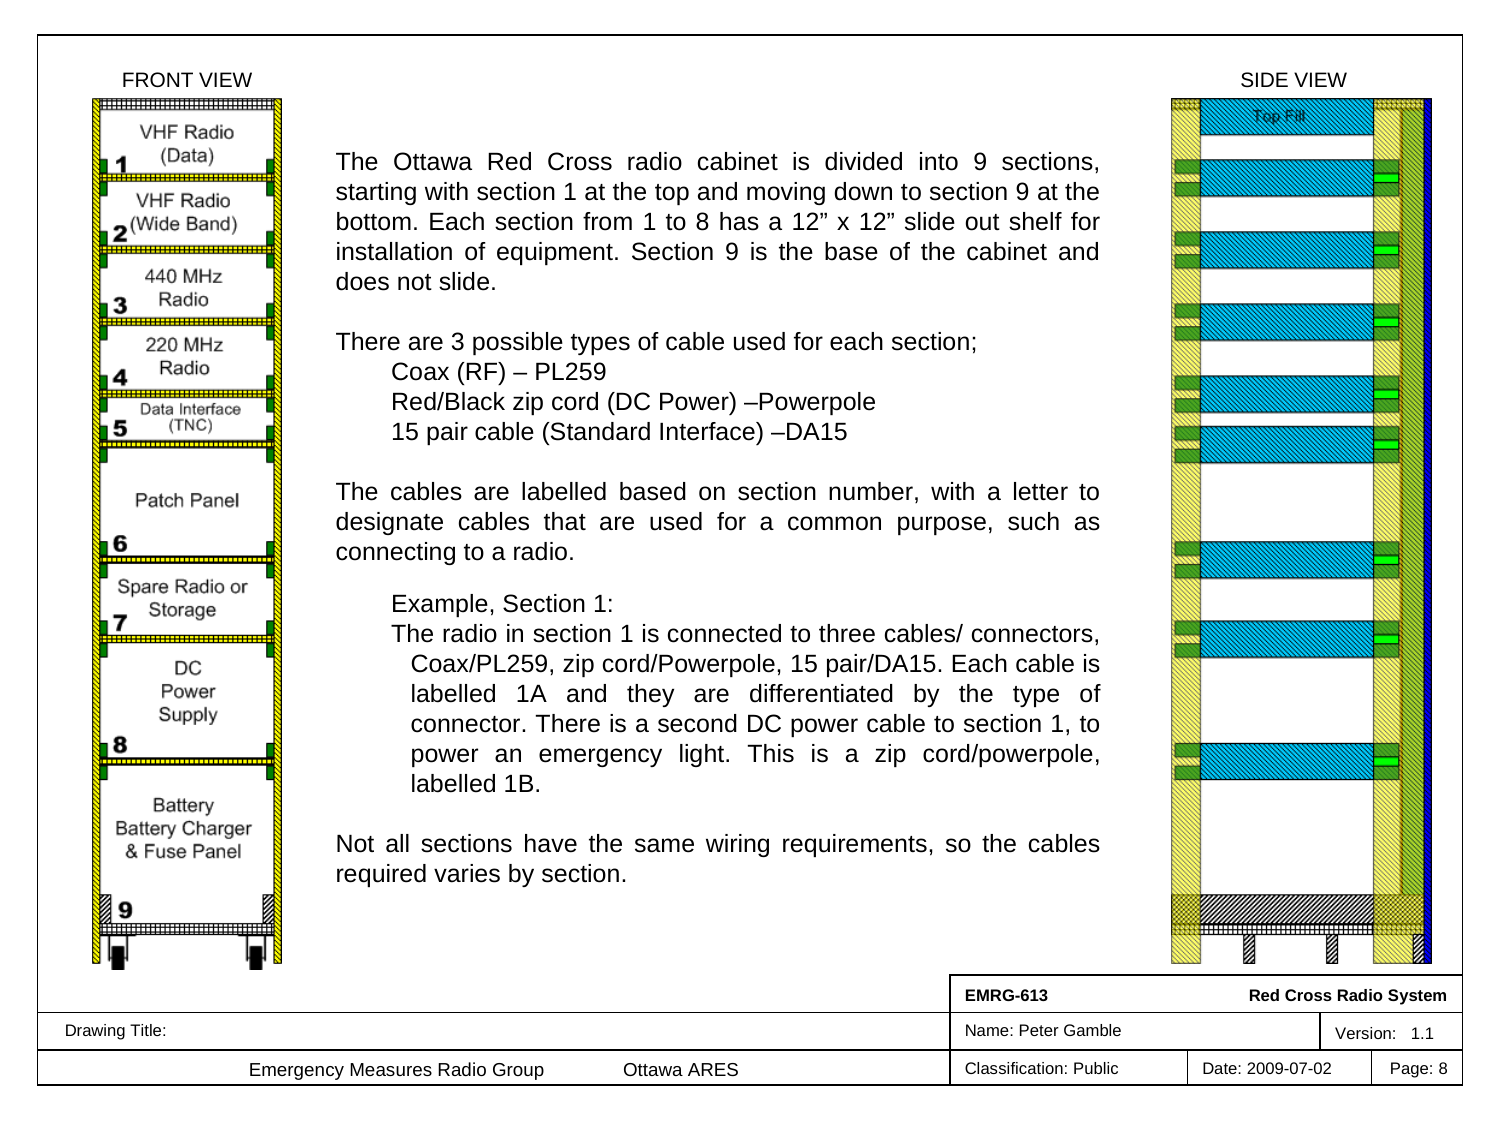

FRONT VIEW
SIDE VIEW
The Ottawa Red Cross radio cabinet is divided into 9 sections, starting with section 1 at the top and moving down to section 9 at the bottom. Each section from 1 to 8 has a 12” x 12” slide out shelf for installation of equipment. Section 9 is the base of the cabinet and does not slide.
There are 3 possible types of cable used for each section;
Coax (RF) – PL259
Red/Black zip cord (DC Power) –Powerpole
15 pair cable (Standard Interface) –DA15
The cables are labelled based on section number, with a letter to designate cables that are used for a common purpose, such as connecting to a radio.
Example, Section 1:
The radio in section 1 is connected to three cables/ connectors, Coax/PL259, zip cord/Powerpole, 15 pair/DA15. Each cable is labelled 1A and they are differentiated by the type of connector. There is a second DC power cable to section 1, to power an emergency light. This is a zip cord/powerpole, labelled 1B.
Not all sections have the same wiring requirements, so the cables required varies by section.
Emergency Measures Radio Group Ottawa ARES
Page: